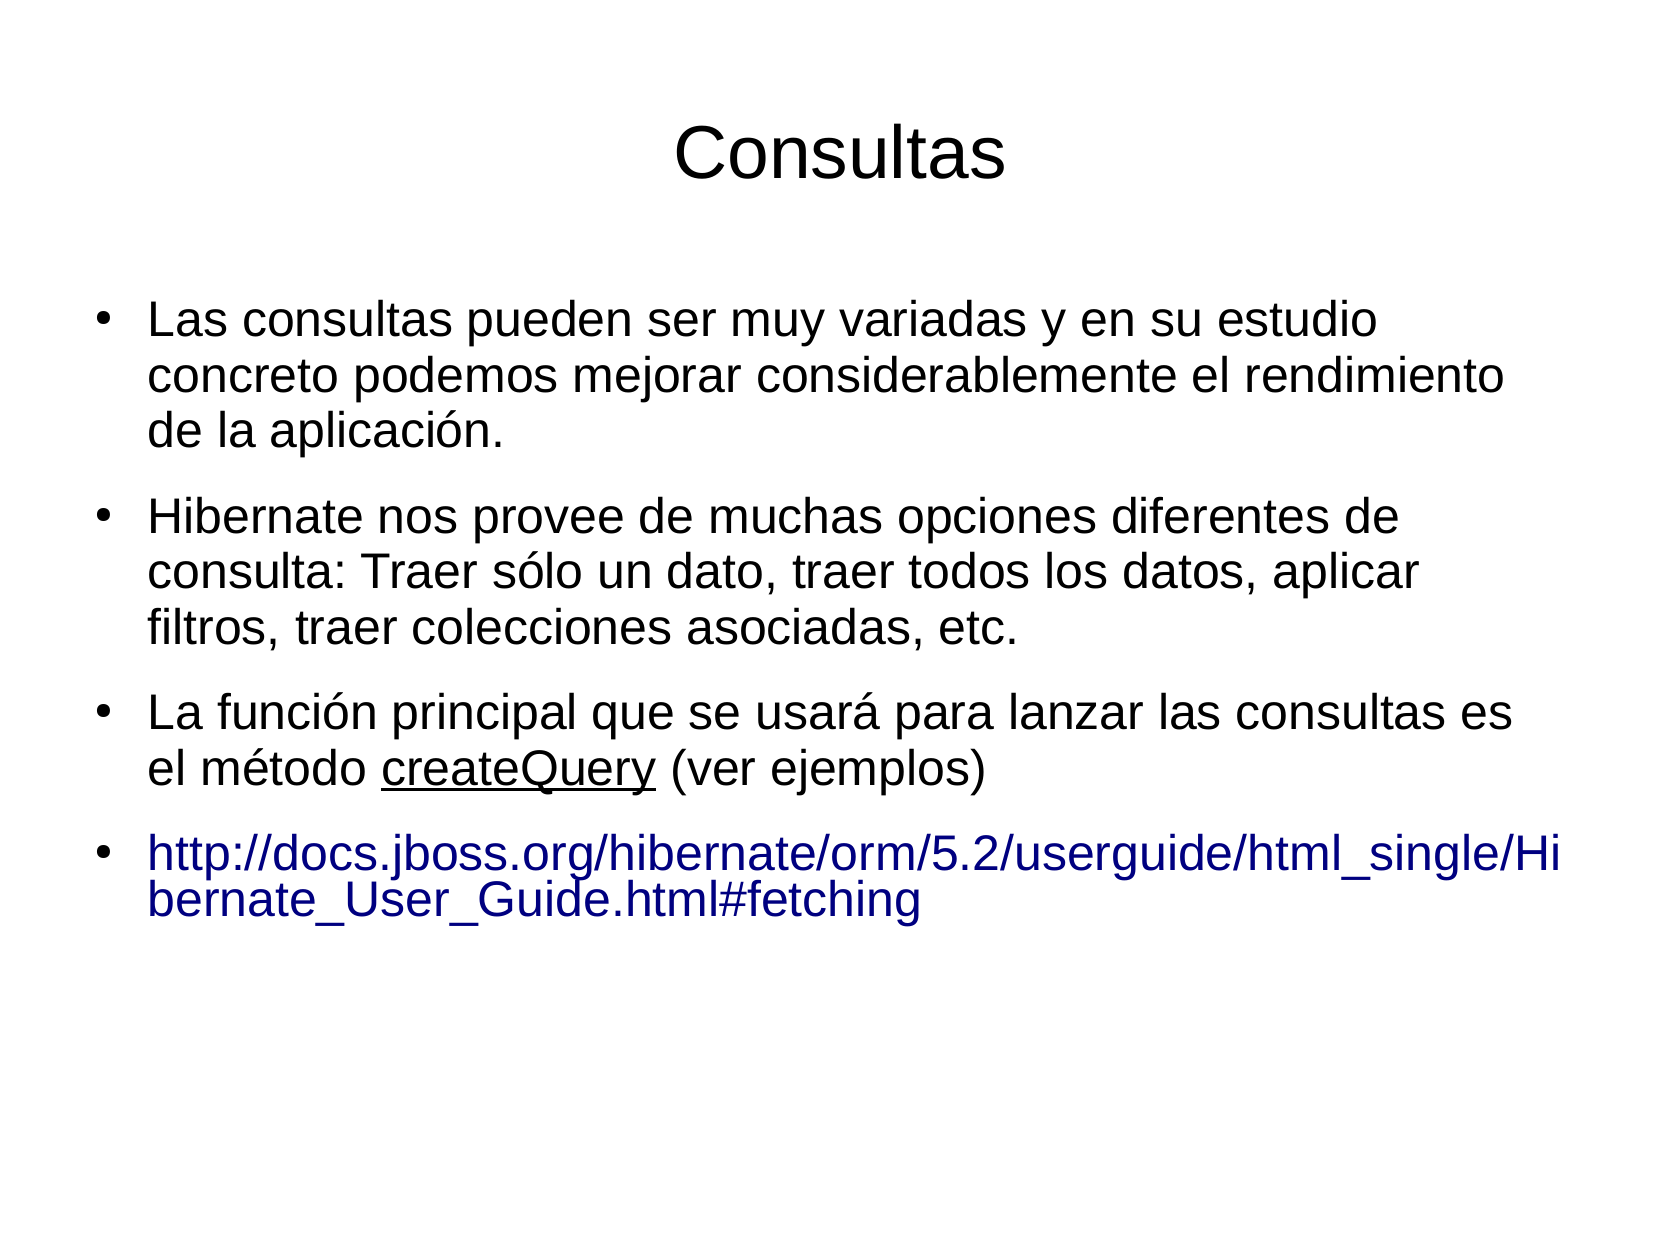

# Consultas
Las consultas pueden ser muy variadas y en su estudio concreto podemos mejorar considerablemente el rendimiento de la aplicación.
Hibernate nos provee de muchas opciones diferentes de consulta: Traer sólo un dato, traer todos los datos, aplicar filtros, traer colecciones asociadas, etc.
La función principal que se usará para lanzar las consultas es el método createQuery (ver ejemplos)
http://docs.jboss.org/hibernate/orm/5.2/userguide/html_single/Hibernate_User_Guide.html#fetching